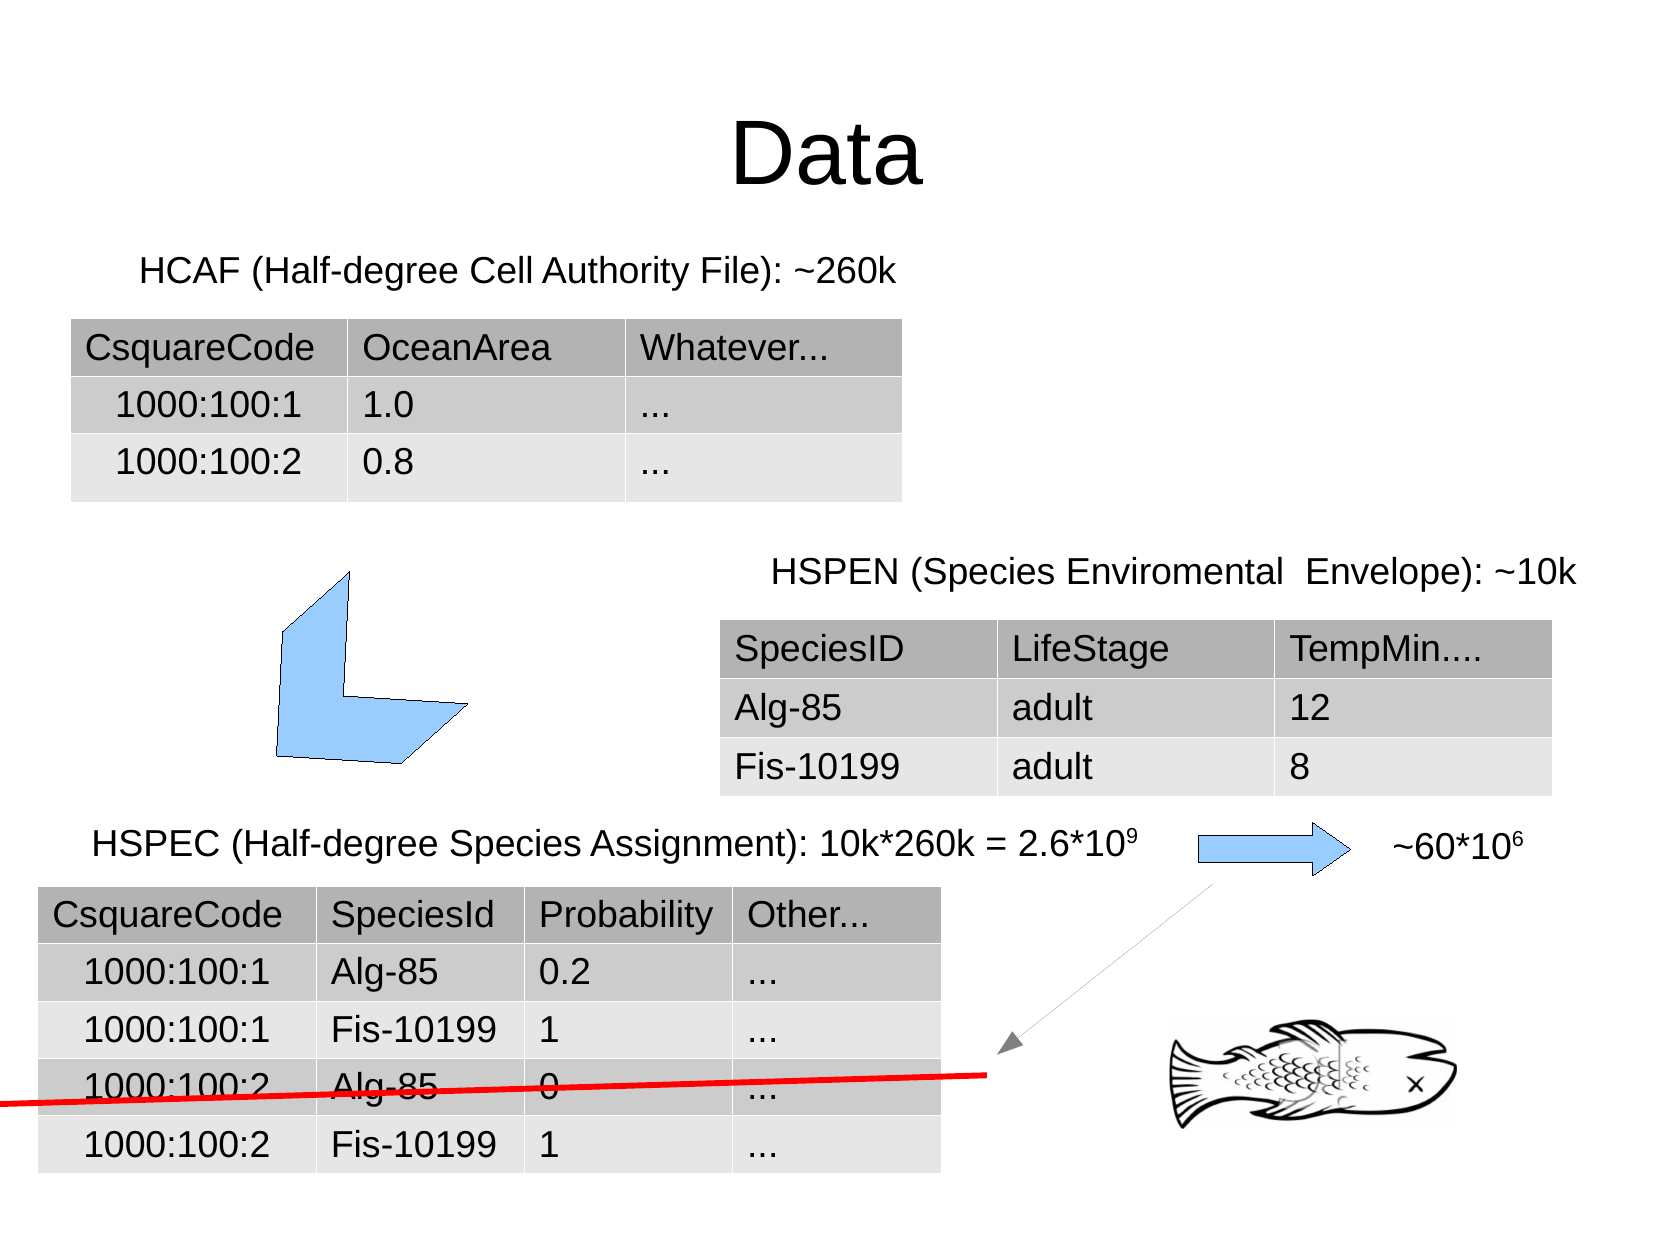

# Data
HCAF (Half-degree Cell Authority File): ~260k
| CsquareCode | OceanArea | Whatever... |
| --- | --- | --- |
| 1000:100:1 | 1.0 | ... |
| 1000:100:2 | 0.8 | ... |
HSPEN (Species Enviromental Envelope): ~10k
| SpeciesID | LifeStage | TempMin.... |
| --- | --- | --- |
| Alg-85 | adult | 12 |
| Fis-10199 | adult | 8 |
HSPEC (Half-degree Species Assignment): 10k*260k = 2.6*109
~60*106
| CsquareCode | SpeciesId | Probability | Other... |
| --- | --- | --- | --- |
| 1000:100:1 | Alg-85 | 0.2 | ... |
| 1000:100:1 | Fis-10199 | 1 | ... |
| 1000:100:2 | Alg-85 | 0 | ... |
| 1000:100:2 | Fis-10199 | 1 | ... |